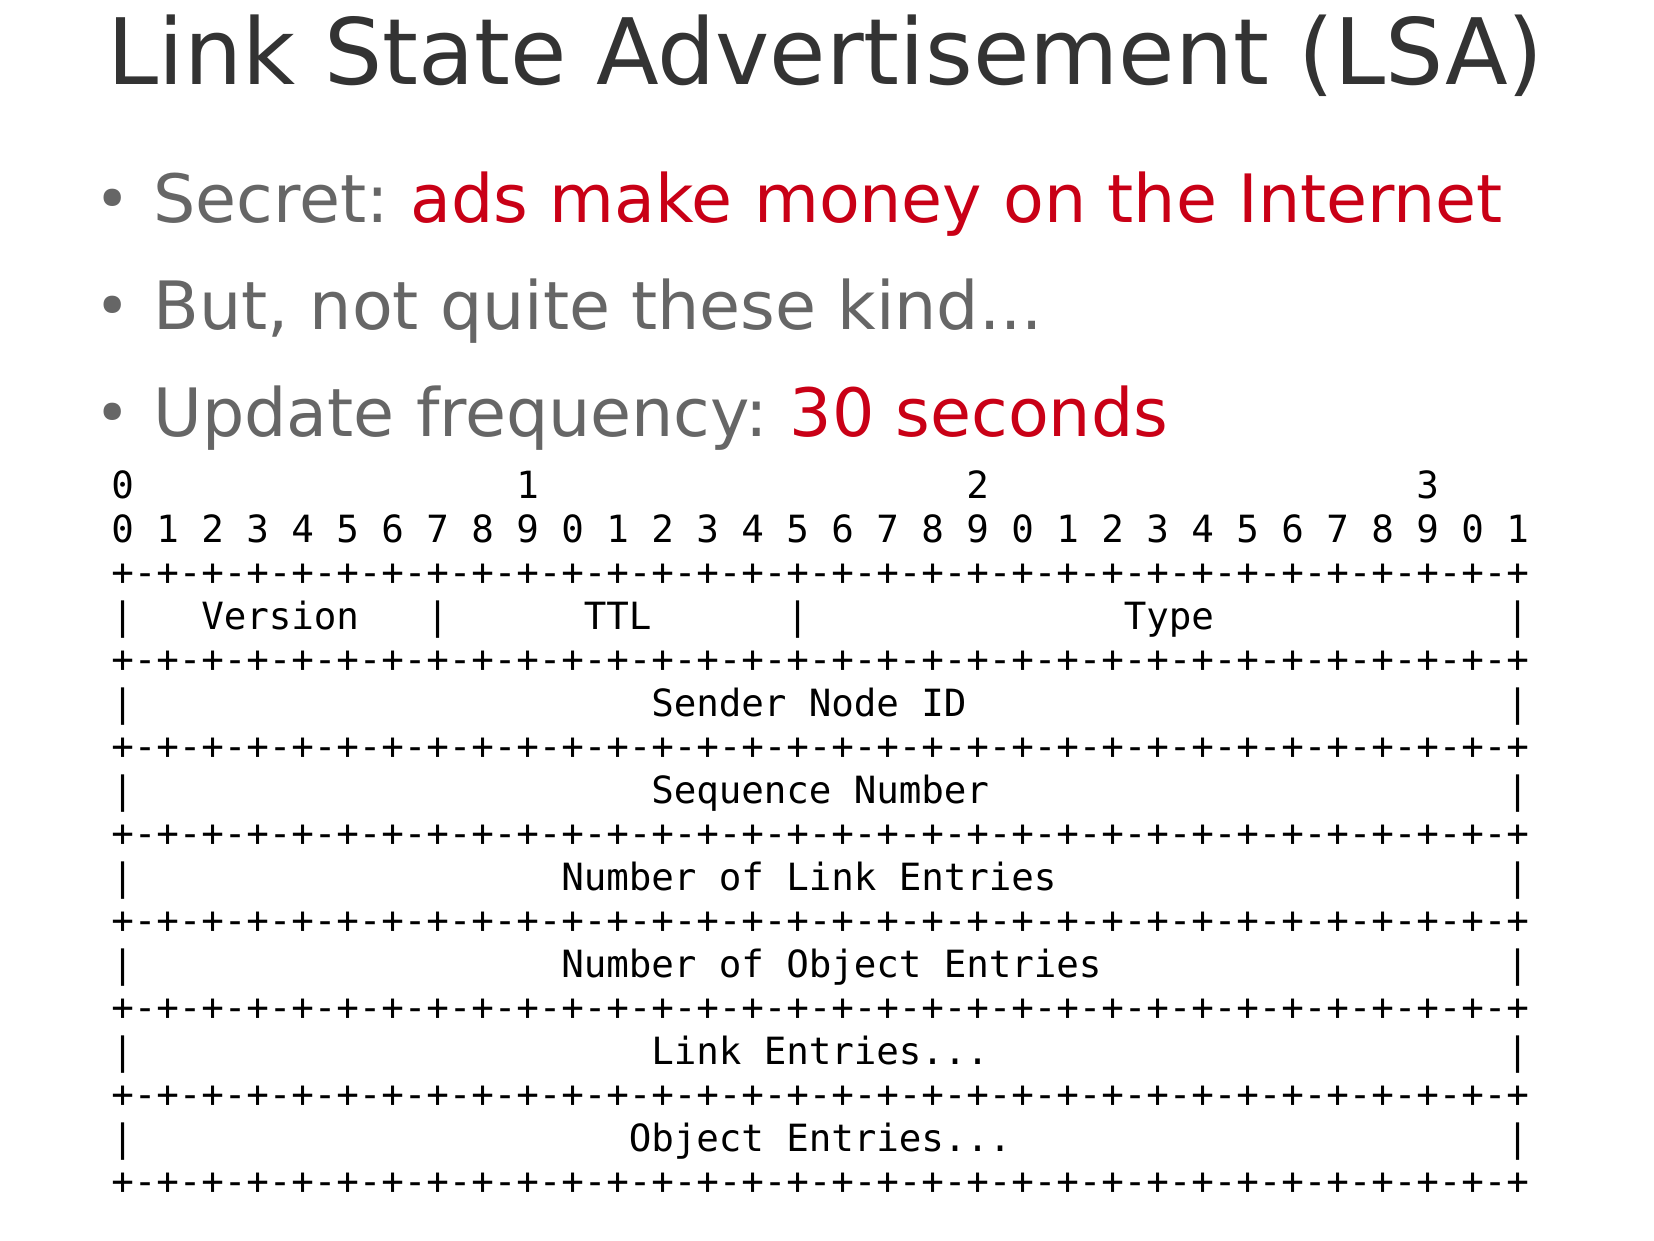

# Link State Advertisement (LSA)
Secret: ads make money on the Internet
But, not quite these kind...
Update frequency: 30 seconds
0 1 2 3
0 1 2 3 4 5 6 7 8 9 0 1 2 3 4 5 6 7 8 9 0 1 2 3 4 5 6 7 8 9 0 1
+-+-+-+-+-+-+-+-+-+-+-+-+-+-+-+-+-+-+-+-+-+-+-+-+-+-+-+-+-+-+-+
| Version | TTL | Type |
+-+-+-+-+-+-+-+-+-+-+-+-+-+-+-+-+-+-+-+-+-+-+-+-+-+-+-+-+-+-+-+
| Sender Node ID |
+-+-+-+-+-+-+-+-+-+-+-+-+-+-+-+-+-+-+-+-+-+-+-+-+-+-+-+-+-+-+-+
| Sequence Number |
+-+-+-+-+-+-+-+-+-+-+-+-+-+-+-+-+-+-+-+-+-+-+-+-+-+-+-+-+-+-+-+
| Number of Link Entries |
+-+-+-+-+-+-+-+-+-+-+-+-+-+-+-+-+-+-+-+-+-+-+-+-+-+-+-+-+-+-+-+
| Number of Object Entries |
+-+-+-+-+-+-+-+-+-+-+-+-+-+-+-+-+-+-+-+-+-+-+-+-+-+-+-+-+-+-+-+
| Link Entries... |
+-+-+-+-+-+-+-+-+-+-+-+-+-+-+-+-+-+-+-+-+-+-+-+-+-+-+-+-+-+-+-+
| Object Entries... |
+-+-+-+-+-+-+-+-+-+-+-+-+-+-+-+-+-+-+-+-+-+-+-+-+-+-+-+-+-+-+-+